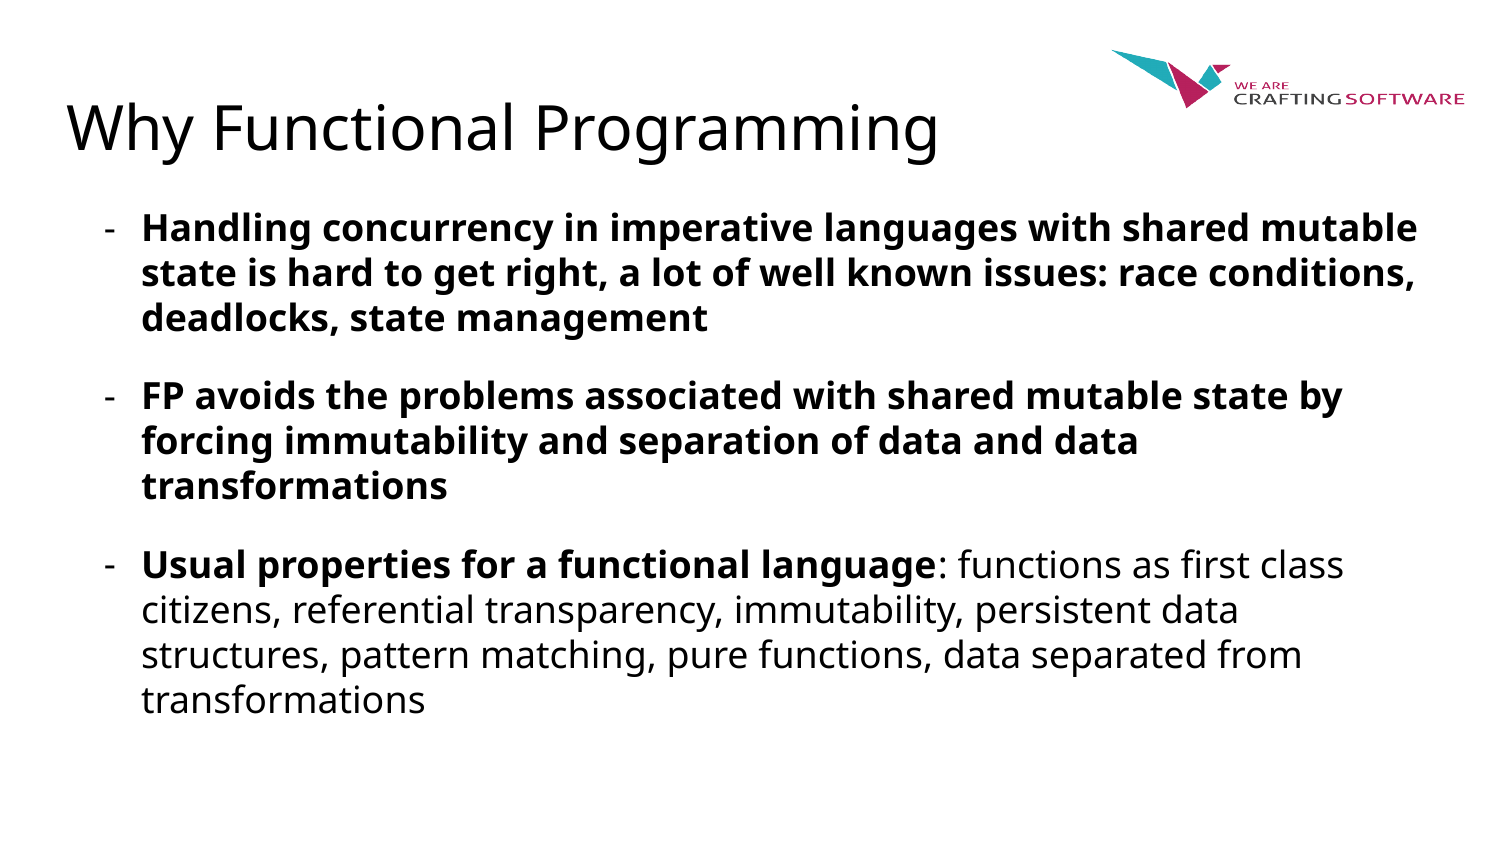

# Why Functional Programming
Handling concurrency in imperative languages with shared mutable state is hard to get right, a lot of well known issues: race conditions, deadlocks, state management
FP avoids the problems associated with shared mutable state by forcing immutability and separation of data and data transformations
Usual properties for a functional language: functions as first class citizens, referential transparency, immutability, persistent data structures, pattern matching, pure functions, data separated from transformations